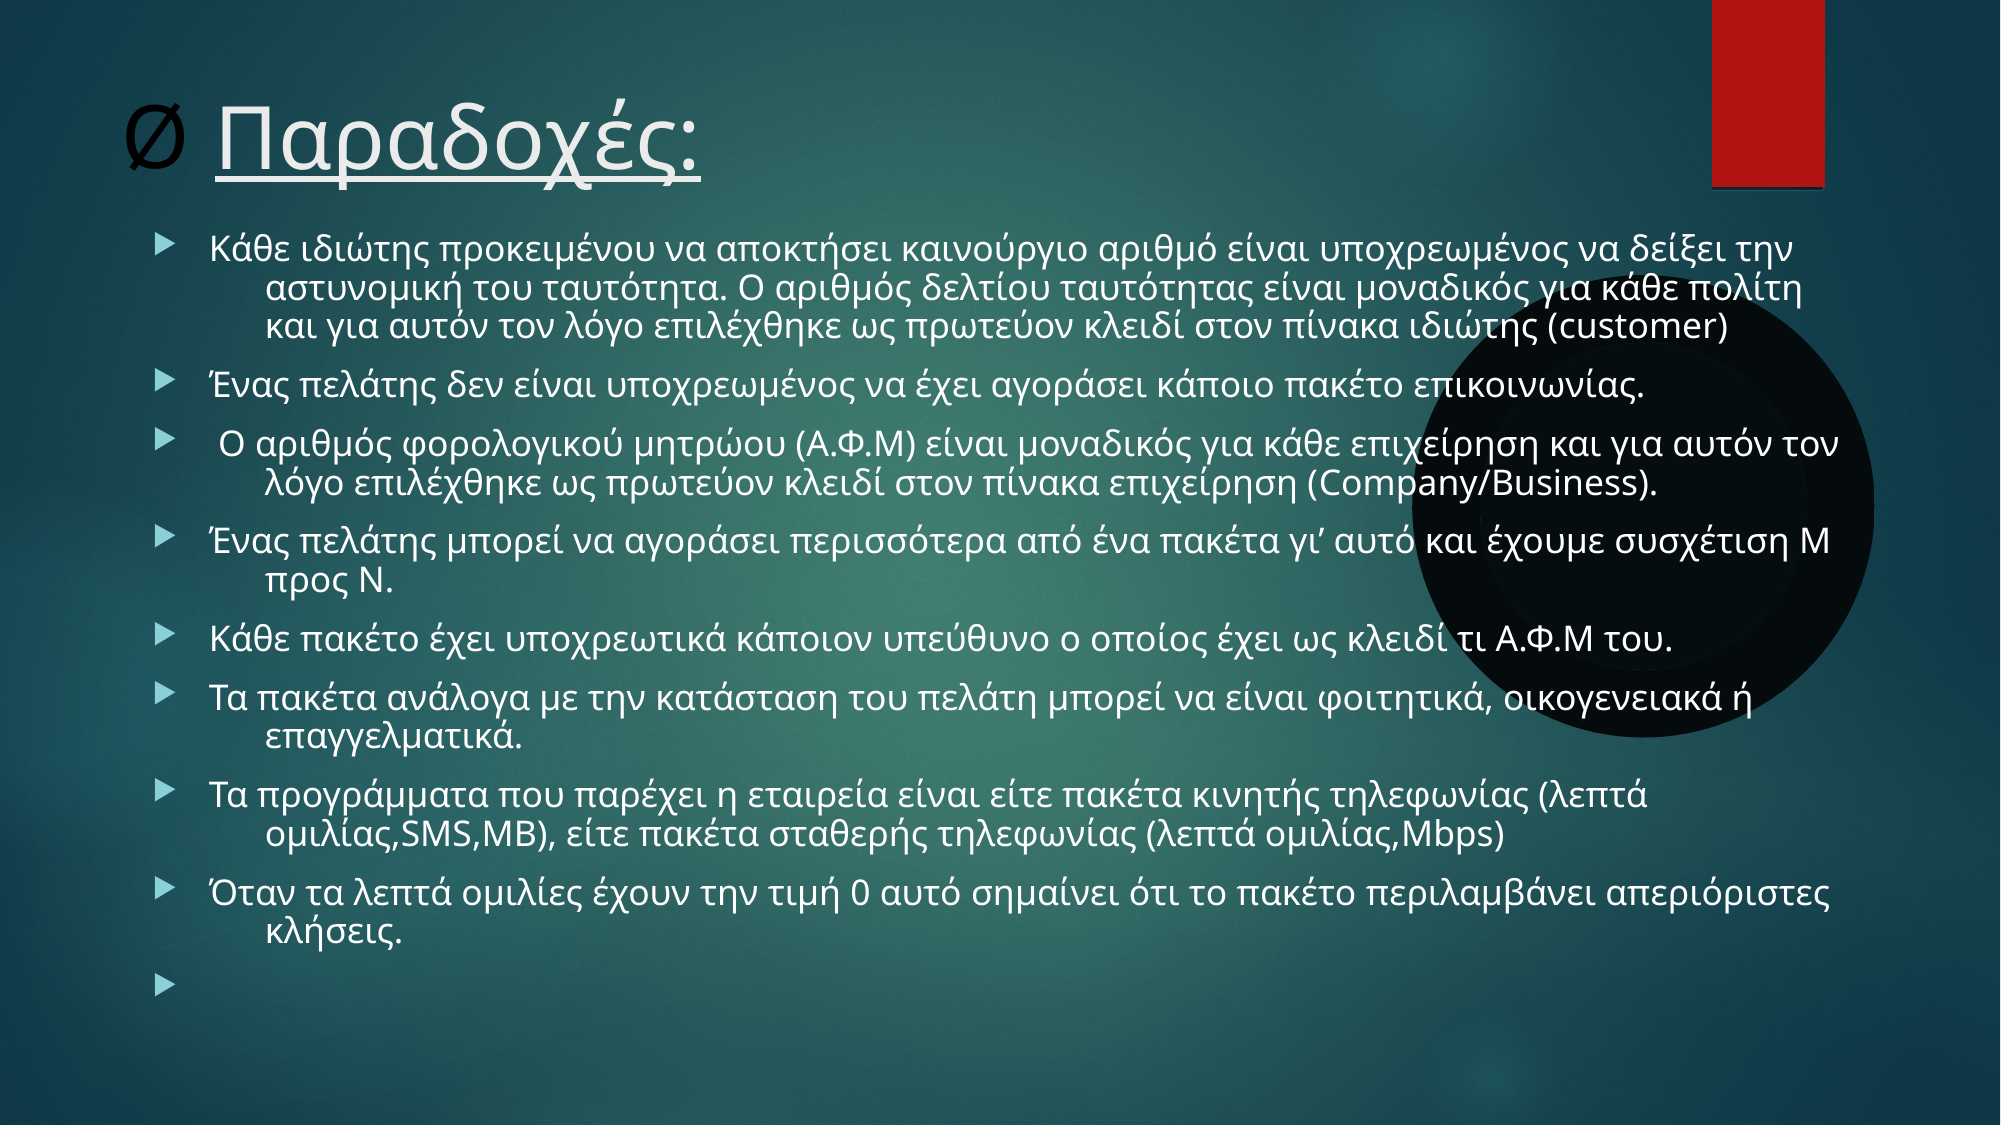

# Παραδοχές:
Κάθε ιδιώτης προκειμένου να αποκτήσει καινούργιο αριθμό είναι υποχρεωμένος να δείξει την αστυνομική του ταυτότητα. Ο αριθμός δελτίου ταυτότητας είναι μοναδικός για κάθε πολίτη και για αυτόν τον λόγο επιλέχθηκε ως πρωτεύον κλειδί στον πίνακα ιδιώτης (customer)
Ένας πελάτης δεν είναι υποχρεωμένος να έχει αγοράσει κάποιο πακέτο επικοινωνίας.
 Ο αριθμός φορολογικού μητρώου (Α.Φ.Μ) είναι μοναδικός για κάθε επιχείρηση και για αυτόν τον λόγο επιλέχθηκε ως πρωτεύον κλειδί στον πίνακα επιχείρηση (Company/Business).
Ένας πελάτης μπορεί να αγοράσει περισσότερα από ένα πακέτα γι’ αυτό και έχουμε συσχέτιση Μ προς Ν.
Κάθε πακέτο έχει υποχρεωτικά κάποιον υπεύθυνο ο οποίος έχει ως κλειδί τι Α.Φ.Μ του.
Τα πακέτα ανάλογα με την κατάσταση του πελάτη μπορεί να είναι φοιτητικά, οικογενειακά ή επαγγελματικά.
Τα προγράμματα που παρέχει η εταιρεία είναι είτε πακέτα κινητής τηλεφωνίας (λεπτά ομιλίας,SMS,MB), είτε πακέτα σταθερής τηλεφωνίας (λεπτά ομιλίας,Mbps)
Όταν τα λεπτά ομιλίες έχουν την τιμή 0 αυτό σημαίνει ότι το πακέτο περιλαμβάνει απεριόριστες κλήσεις.